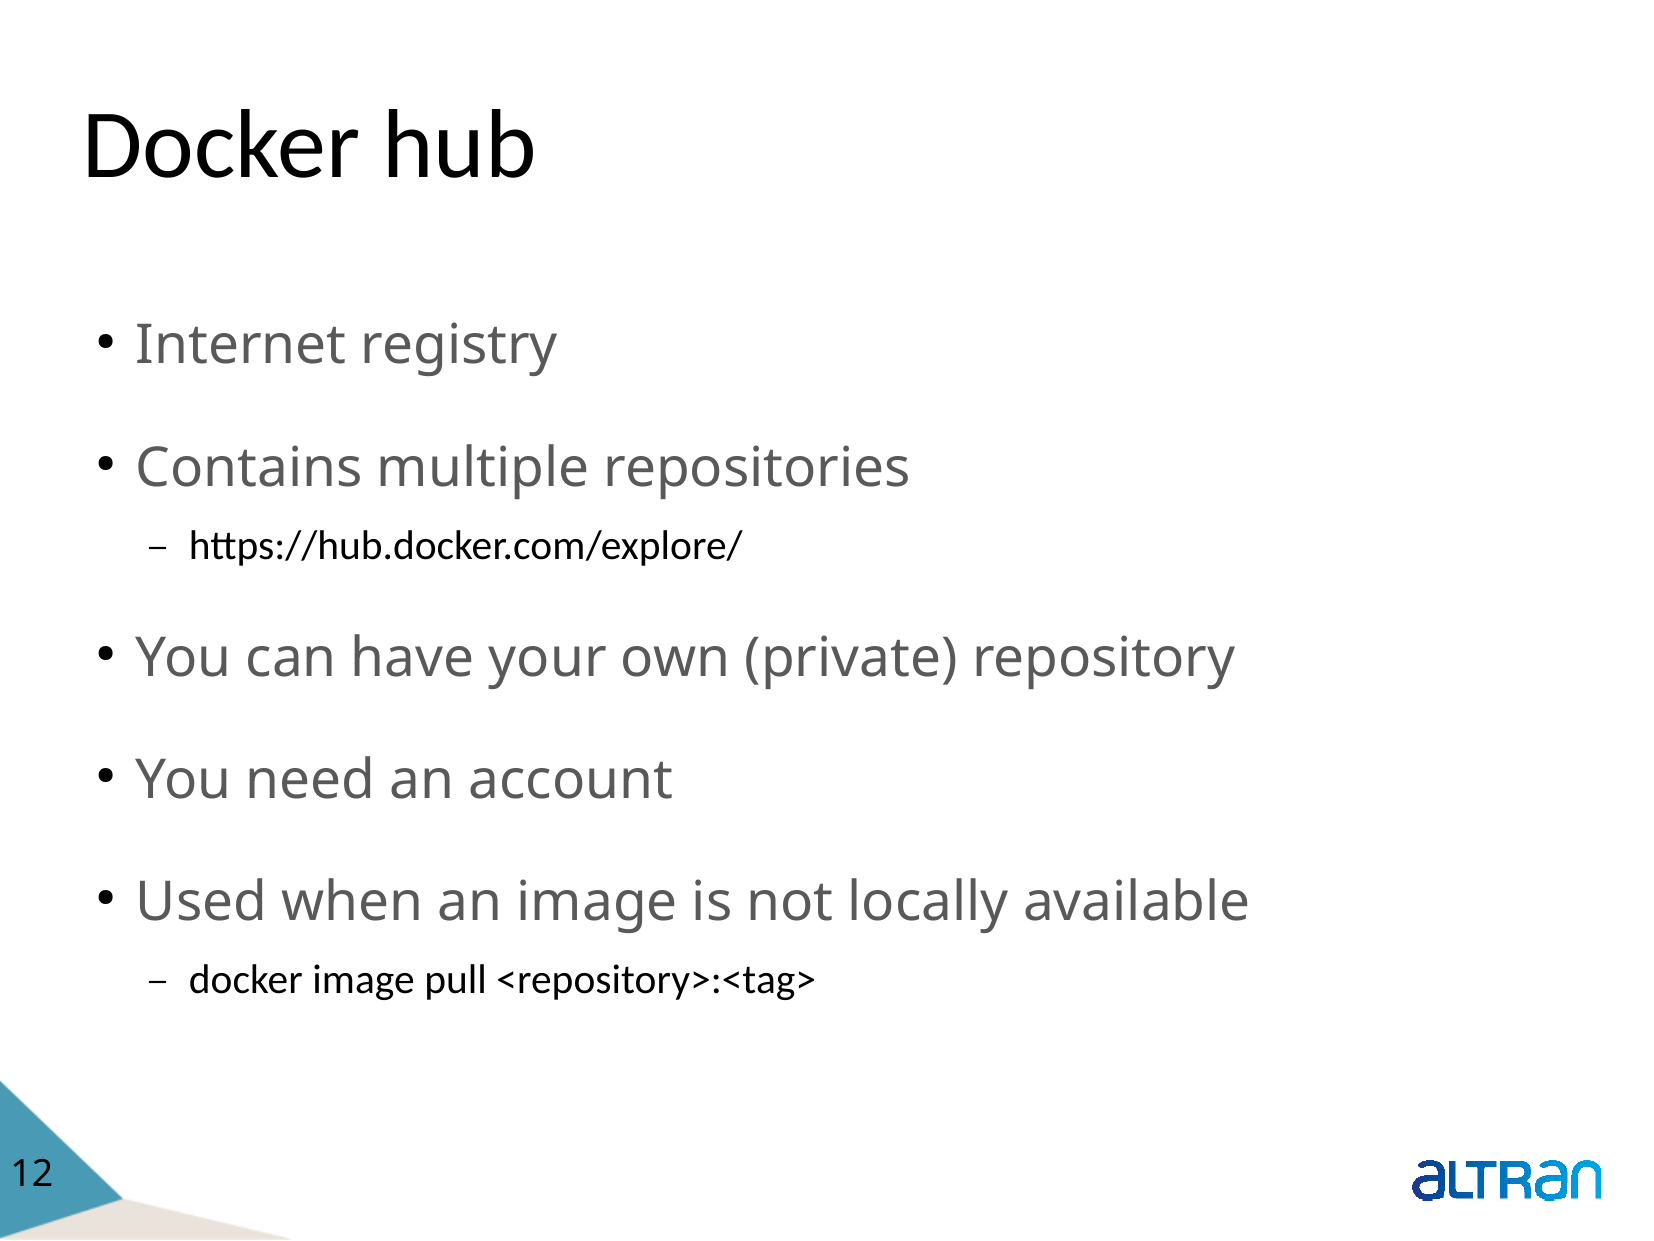

# Docker hub
Internet registry
Contains multiple repositories
https://hub.docker.com/explore/
You can have your own (private) repository
You need an account
Used when an image is not locally available
docker image pull <repository>:<tag>
12